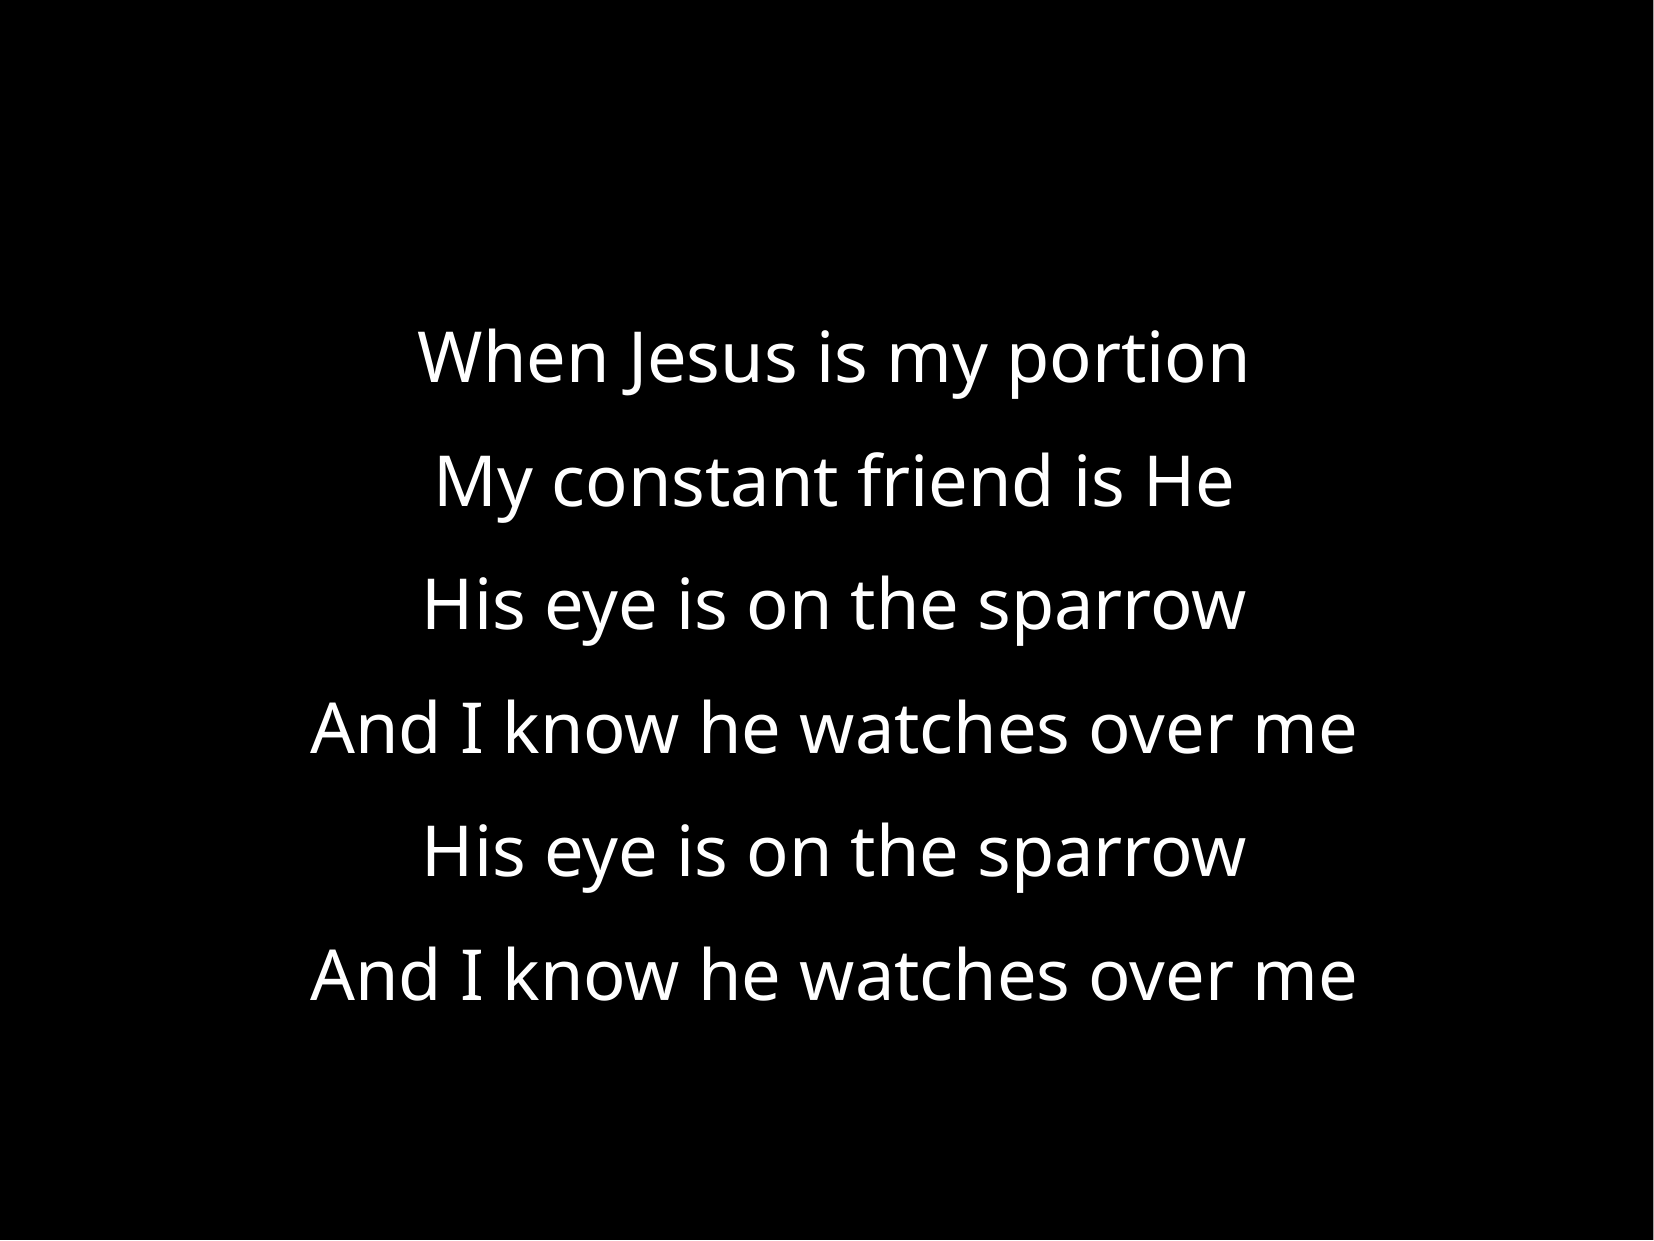

#
When Jesus is my portion
My constant friend is He
His eye is on the sparrow
And I know he watches over me
His eye is on the sparrow
And I know he watches over me